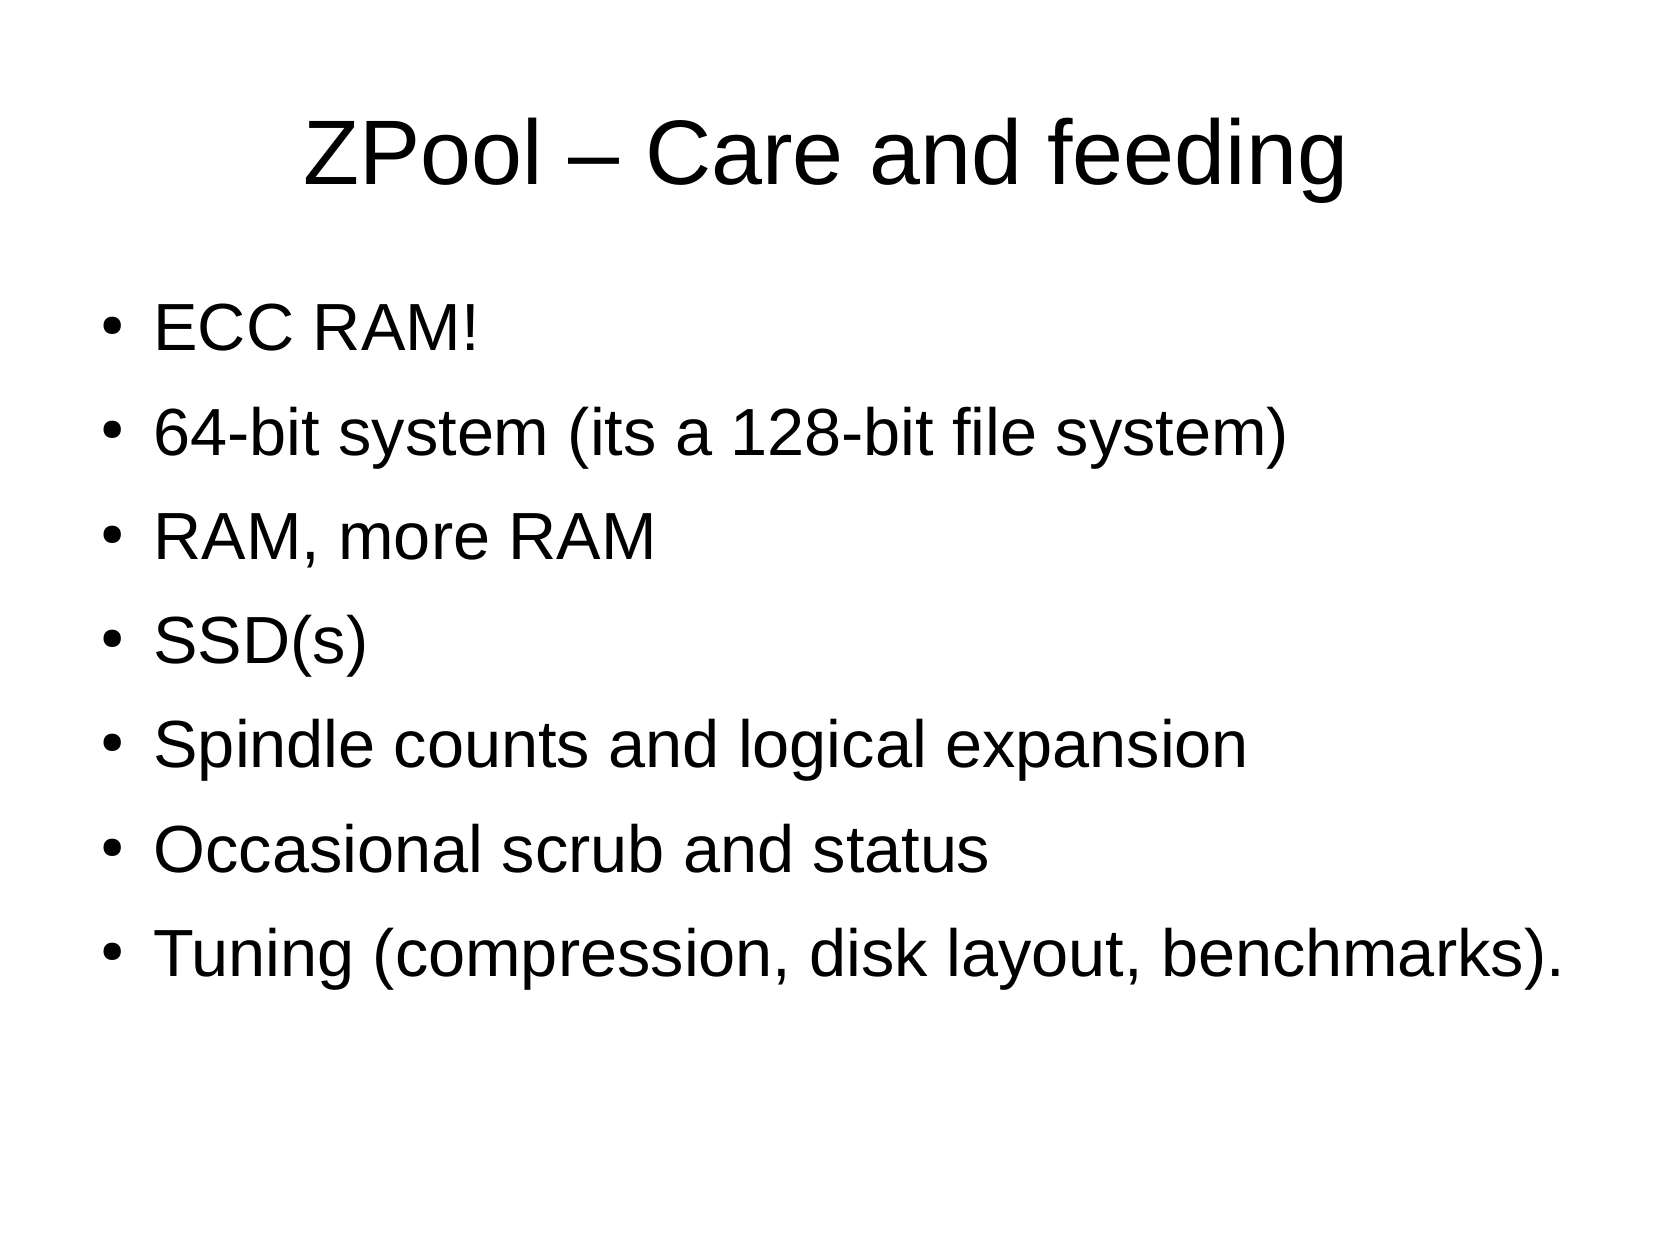

# ZPool – Care and feeding
ECC RAM!
64-bit system (its a 128-bit file system)
RAM, more RAM
SSD(s)
Spindle counts and logical expansion
Occasional scrub and status
Tuning (compression, disk layout, benchmarks).